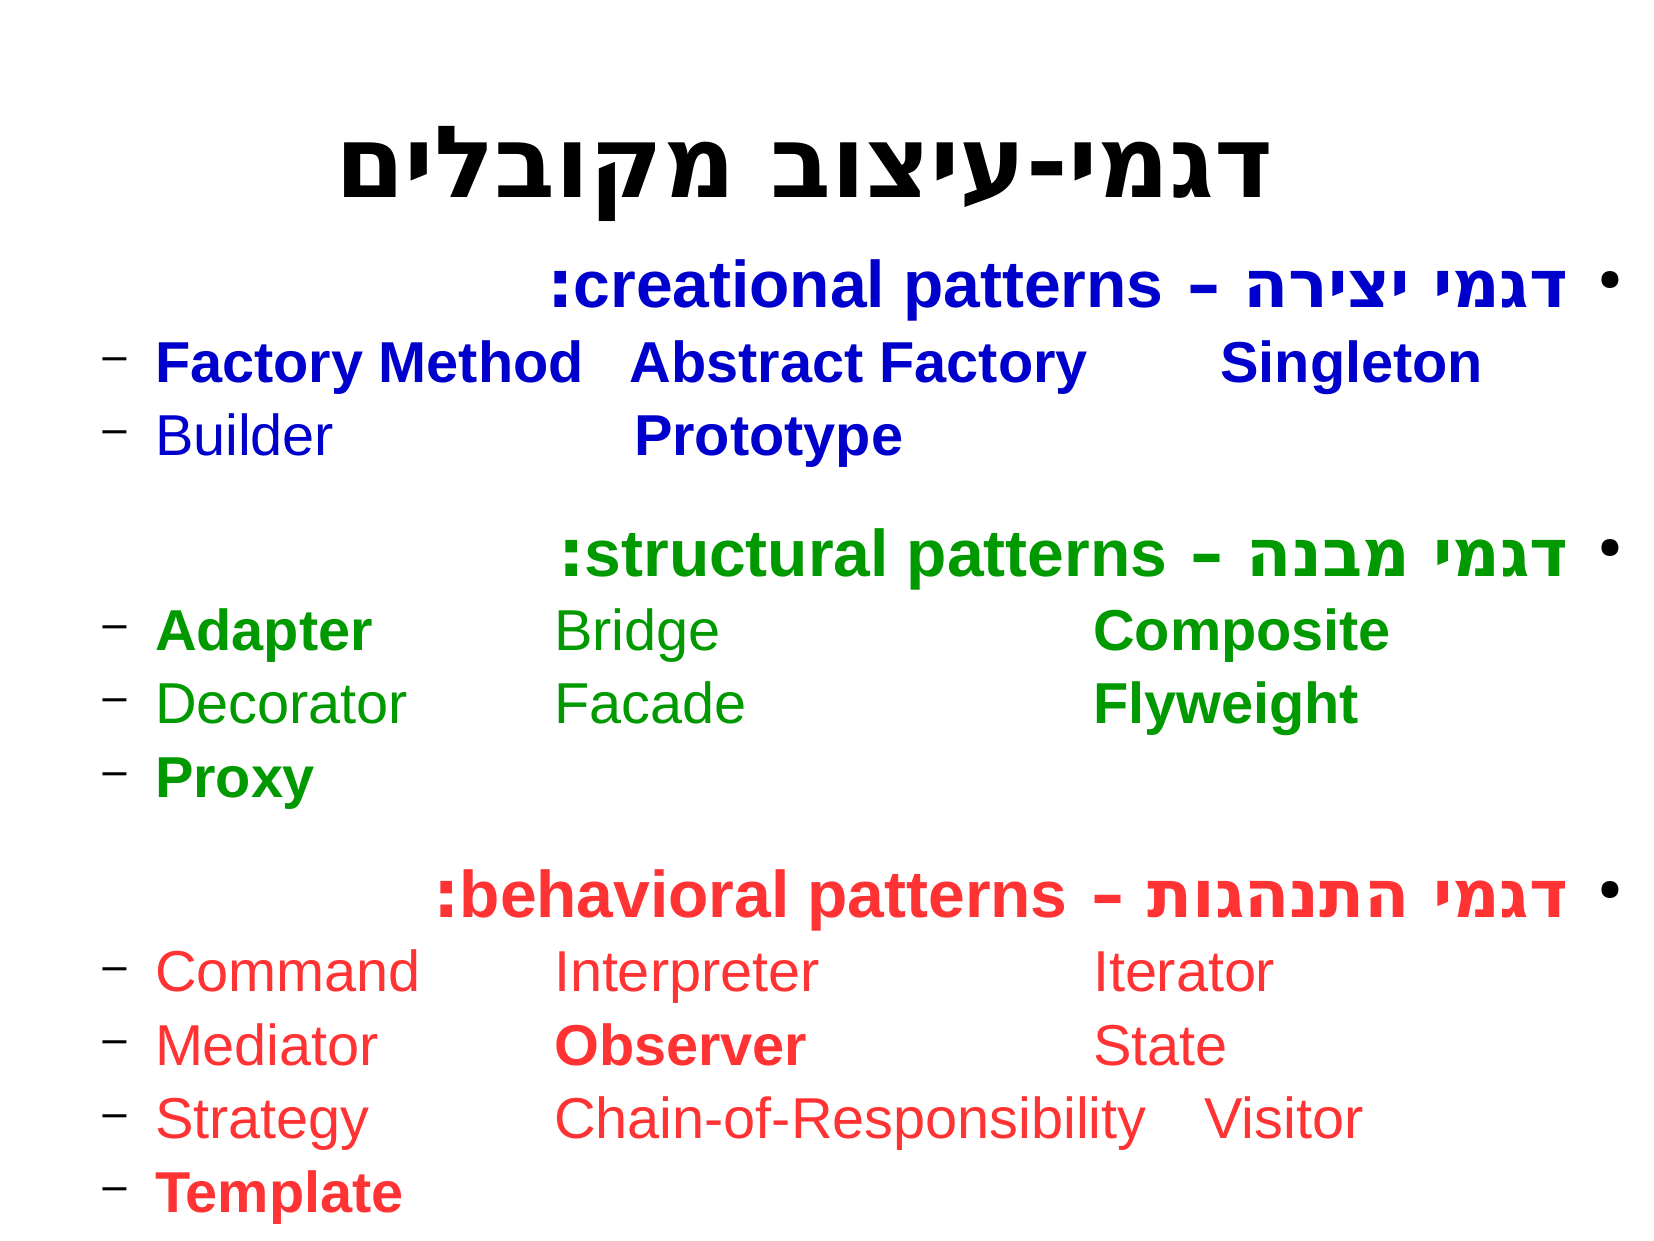

# דגמי-עיצוב מקובלים
דגמי יצירה – creational patterns:
Factory Method Abstract Factory 	 Singleton
Builder	 Prototype
דגמי מבנה – structural patterns:
Adapter	Bridge	Composite
Decorator	Facade	Flyweight
Proxy
דגמי התנהגות – behavioral patterns:
Command	Interpreter	Iterator
Mediator	Observer	State
Strategy	Chain-of-Responsibility	Visitor
Template